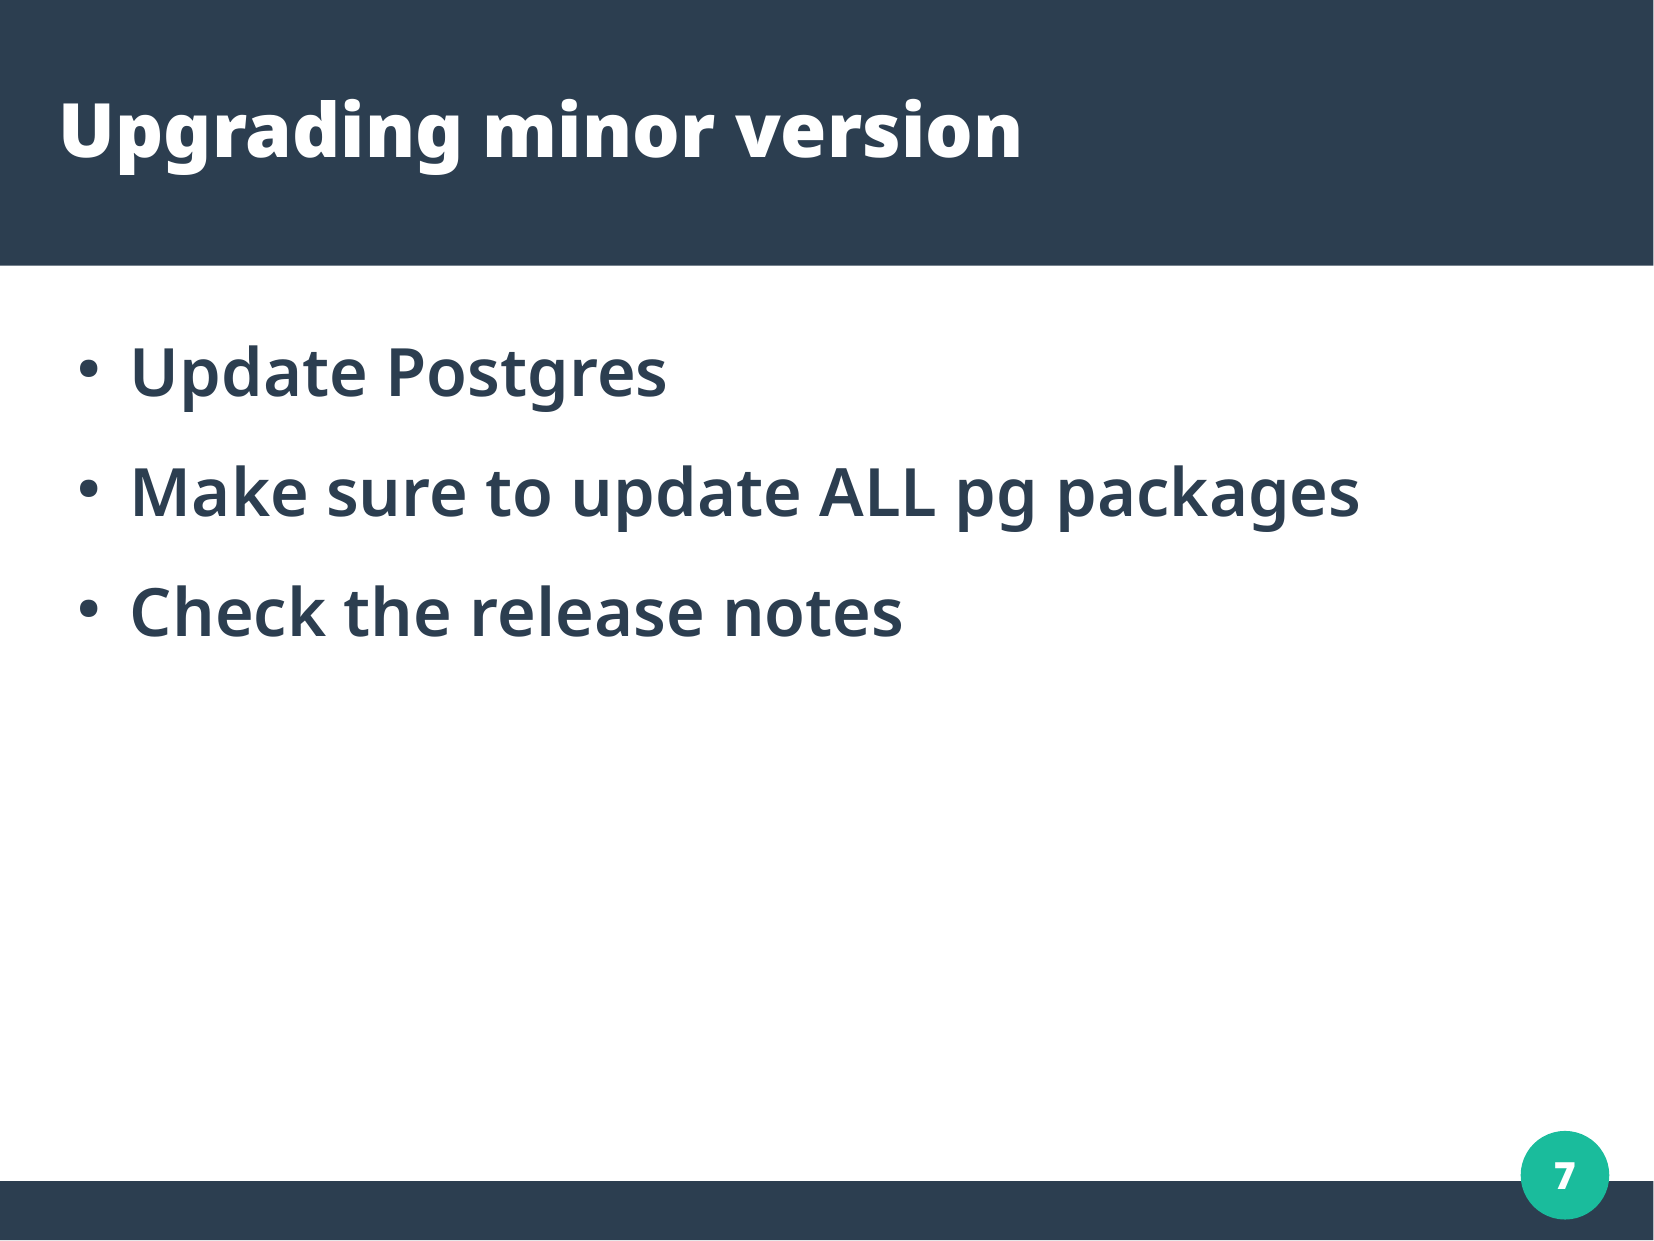

# Upgrading minor version
Update Postgres
Make sure to update ALL pg packages
Check the release notes
7